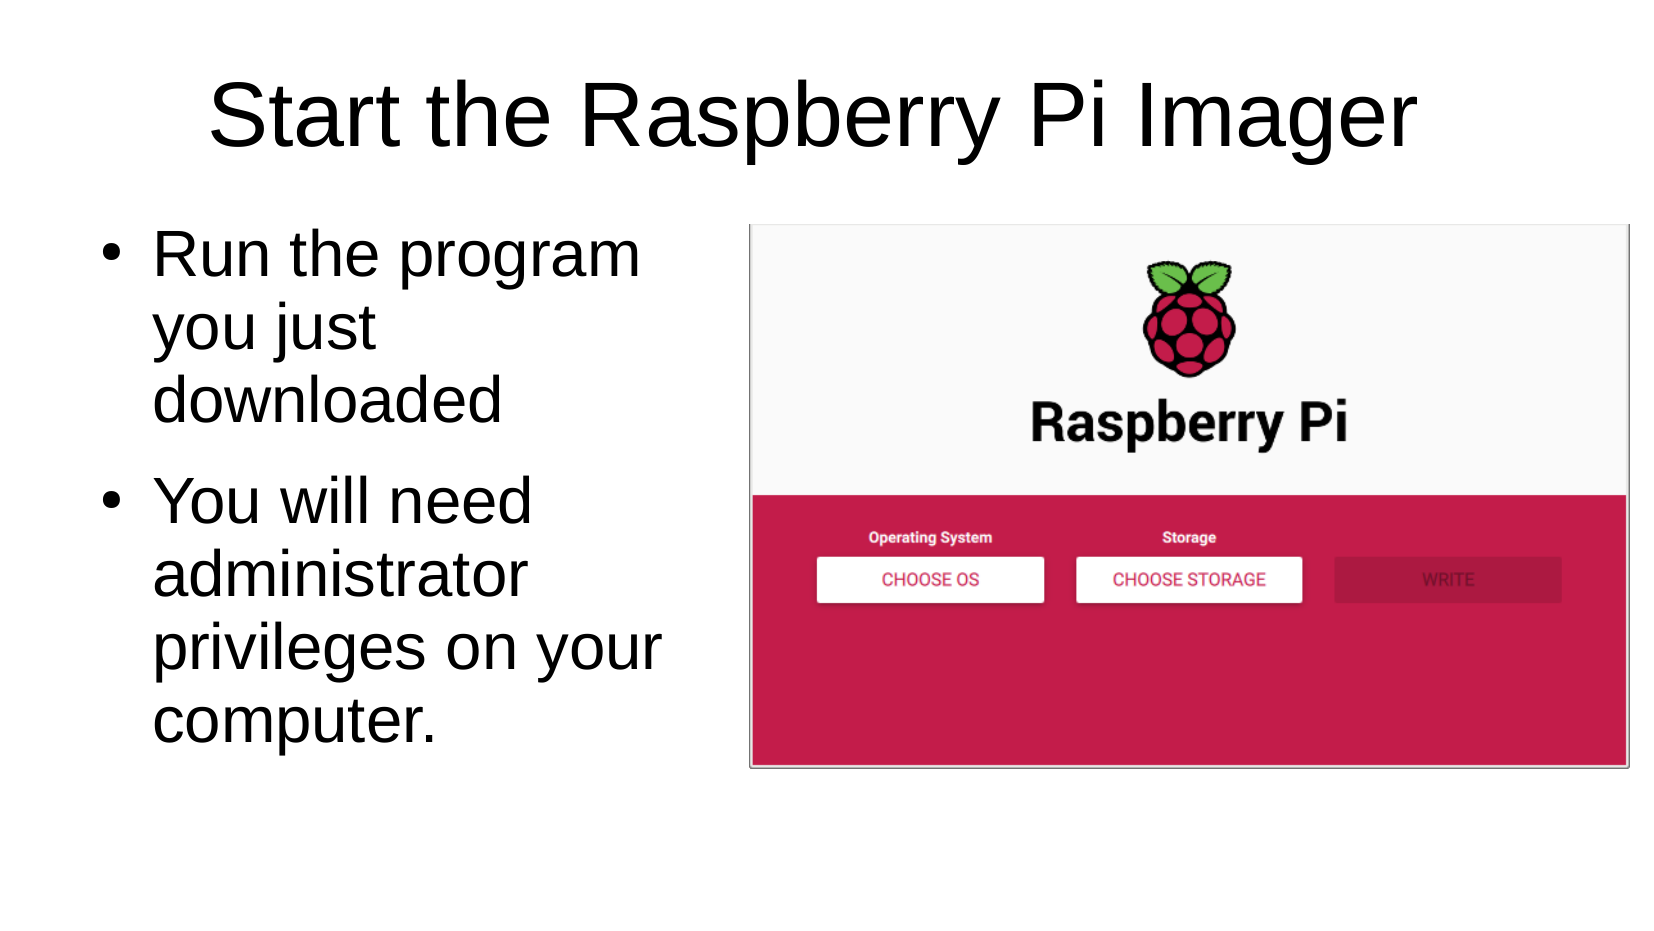

# Start the Raspberry Pi Imager
Run the program you just downloaded
You will need administrator privileges on your computer.